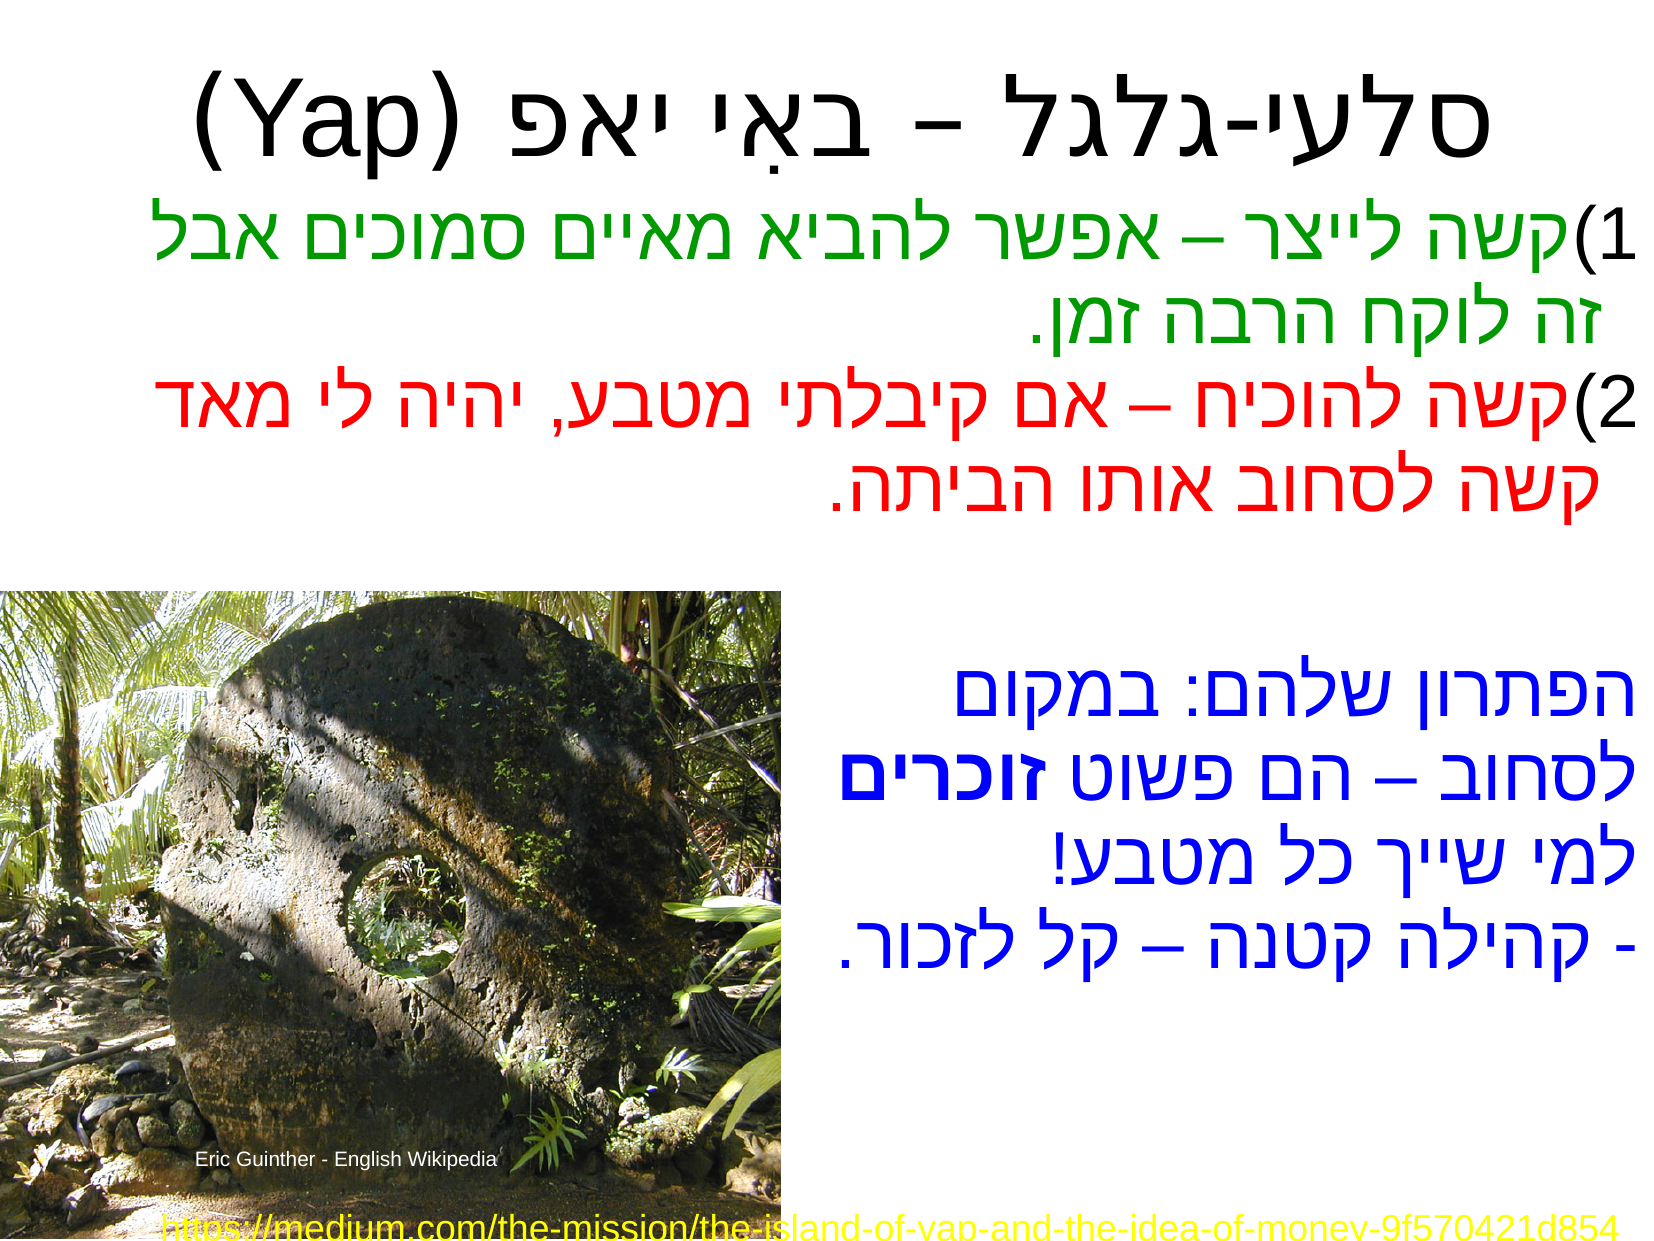

סלעי-גלגל – באִי יאפ (Yap)
קשה לייצר – אפשר להביא מאיים סמוכים אבל זה לוקח הרבה זמן.
קשה להוכיח – אם קיבלתי מטבע, יהיה לי מאד קשה לסחוב אותו הביתה.
הפתרון שלהם: במקום לסחוב – הם פשוט זוכרים למי שייך כל מטבע!
- קהילה קטנה – קל לזכור.
Eric Guinther - English Wikipedia
https://medium.com/the-mission/the-island-of-yap-and-the-idea-of-money-9f570421d854